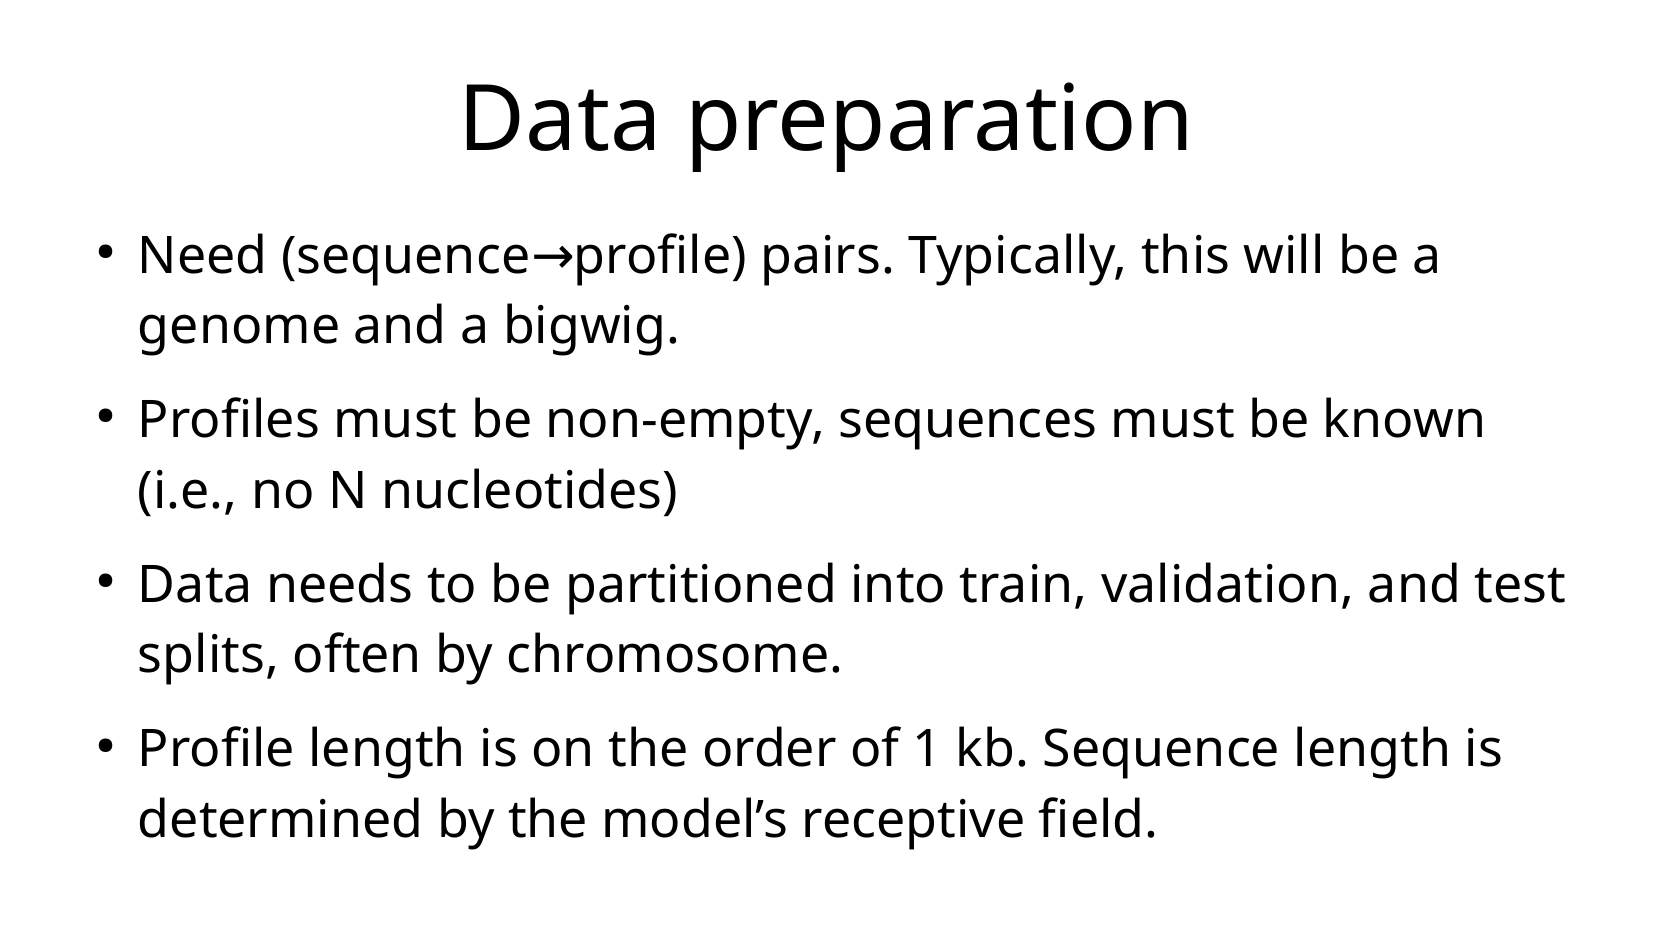

# Data preparation
Need (sequence→profile) pairs. Typically, this will be a genome and a bigwig.
Profiles must be non-empty, sequences must be known (i.e., no N nucleotides)
Data needs to be partitioned into train, validation, and test splits, often by chromosome.
Profile length is on the order of 1 kb. Sequence length is determined by the model’s receptive field.